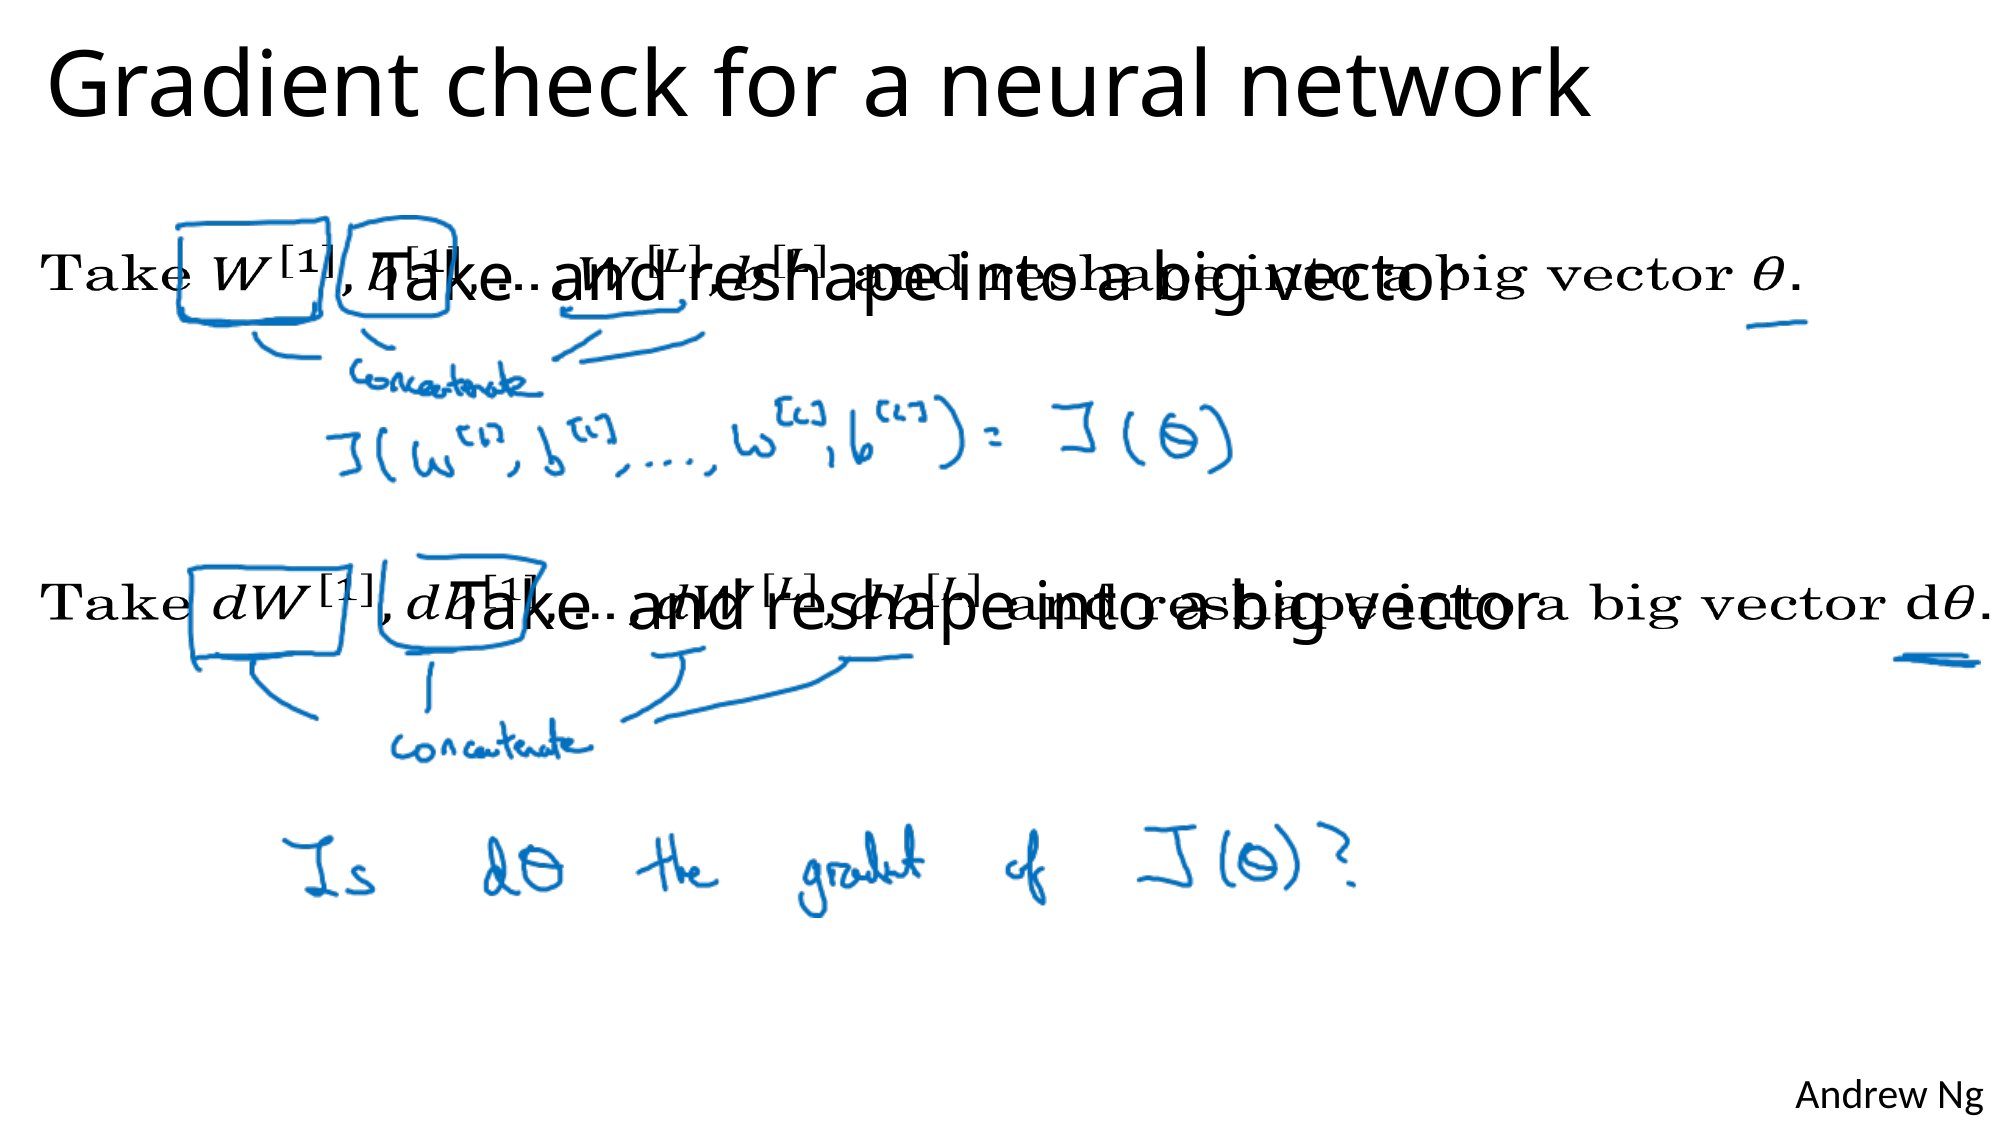

# Gradient check for a neural network
Take and reshape into a big vector
Take and reshape into a big vector